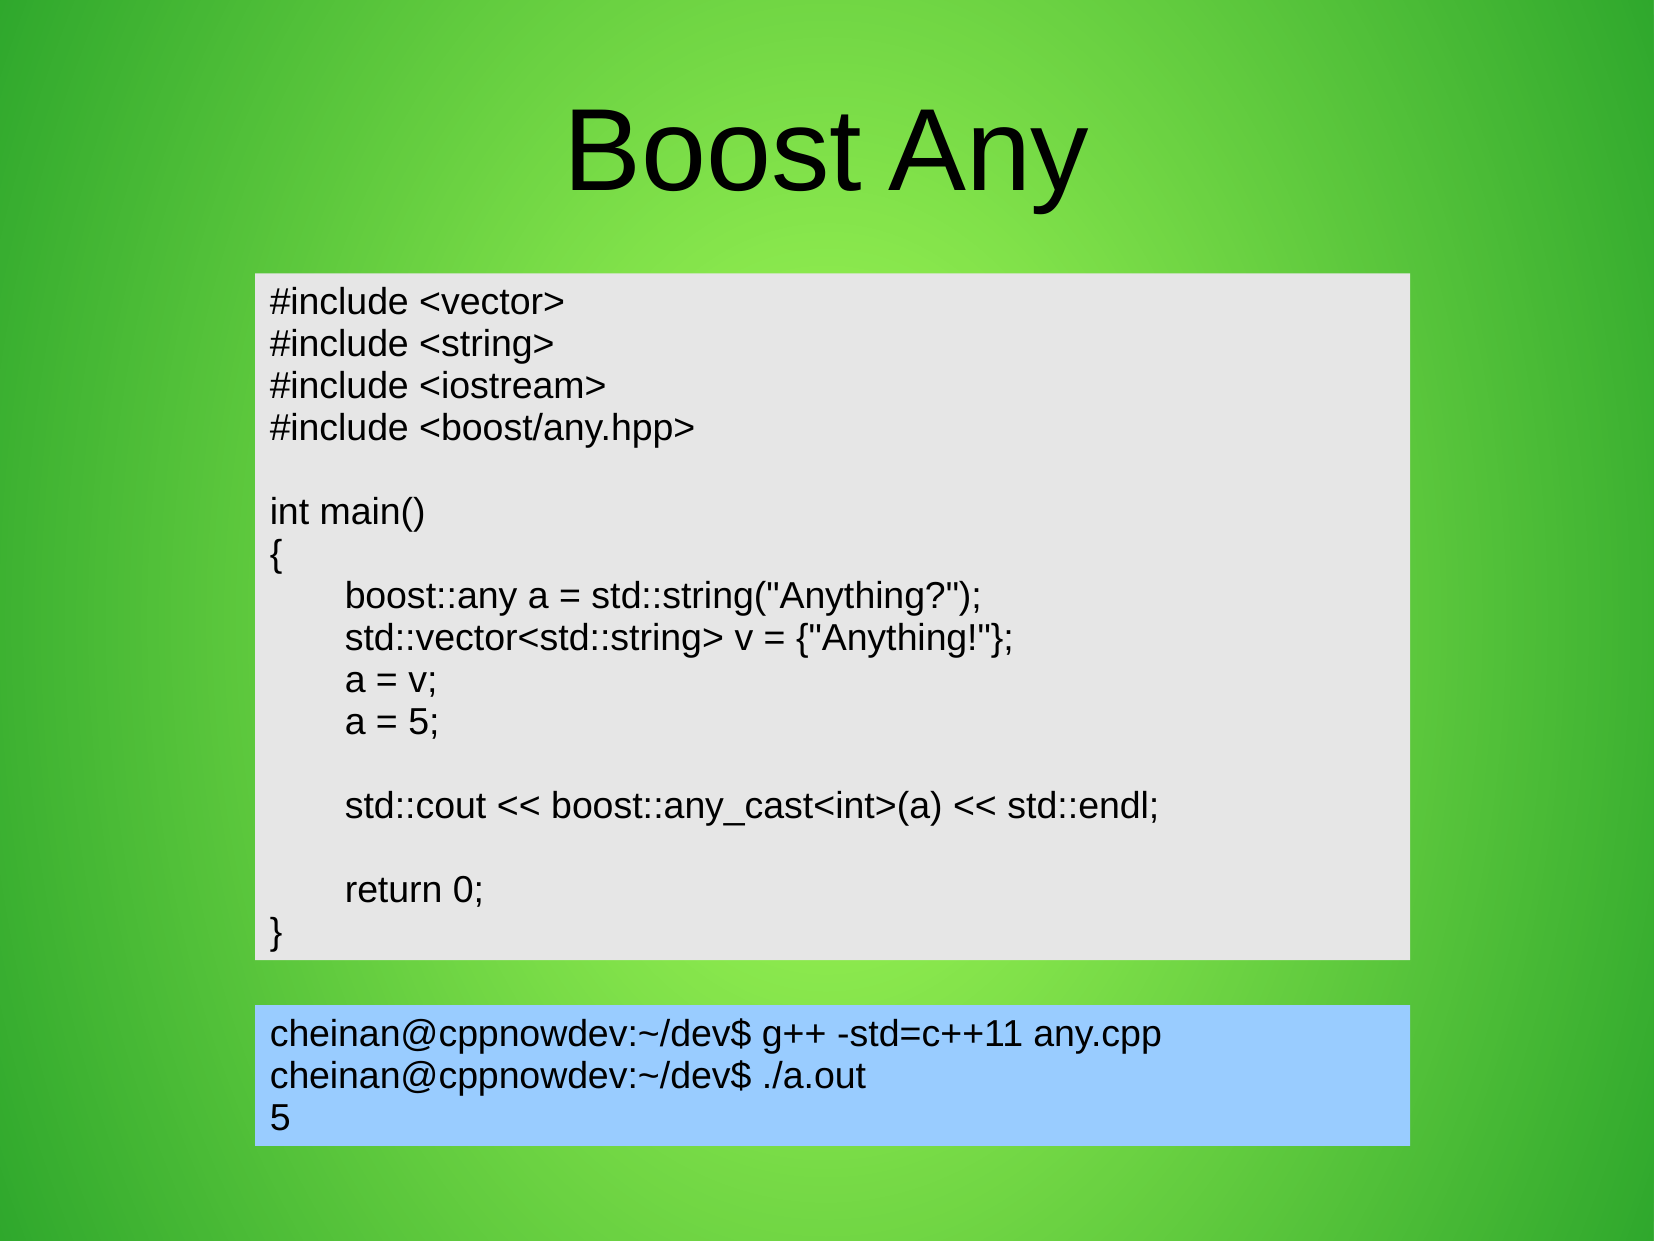

# Boost Any
#include <vector>
#include <string>
#include <iostream>
#include <boost/any.hpp>
int main()
{
	boost::any a = std::string("Anything?");
	std::vector<std::string> v = {"Anything!"};
	a = v;
	a = 5;
	std::cout << boost::any_cast<int>(a) << std::endl;
	return 0;
}
cheinan@cppnowdev:~/dev$ g++ -std=c++11 any.cpp
cheinan@cppnowdev:~/dev$ ./a.out
5